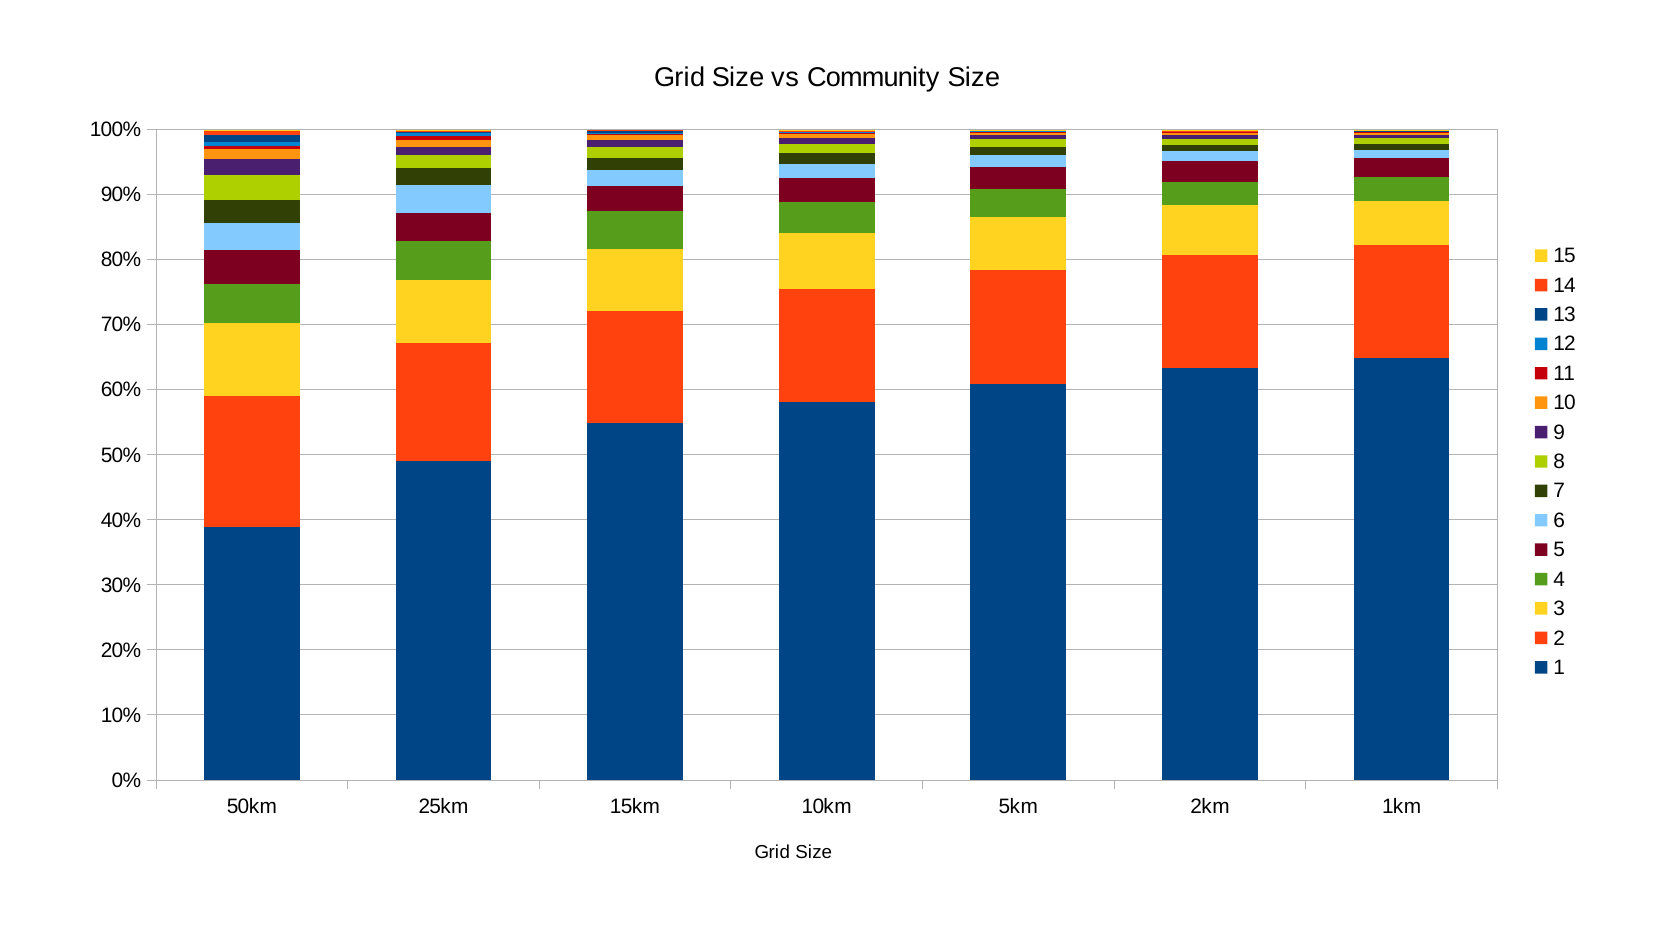

### Chart: Grid Size vs Community Size
| Category | 1 | 2 | 3 | 4 | 5 | 6 | 7 | 8 | 9 | 10 | 11 | 12 | 13 | 14 | 15 |
|---|---|---|---|---|---|---|---|---|---|---|---|---|---|---|---|
| 50km | 293.0 | 152.0 | 85.0 | 45.0 | 40.0 | 31.0 | 27.0 | 28.0 | 19.0 | 12.0 | 3.0 | 5.0 | 8.0 | 5.0 | 1.0 |
| 25km | 642.0 | 238.0 | 127.0 | 78.0 | 58.0 | 55.0 | 34.0 | 27.0 | 16.0 | 14.0 | 9.0 | 5.0 | 3.0 | 3.0 | 1.0 |
| 15km | 1018.0 | 322.0 | 177.0 | 106.0 | 71.0 | 48.0 | 34.0 | 30.0 | 21.0 | 13.0 | 4.0 | 4.0 | 5.0 | 3.0 | None |
| 10km | 1336.0 | 400.0 | 198.0 | 108.0 | 86.0 | 50.0 | 37.0 | 34.0 | 20.0 | 15.0 | 3.0 | 4.0 | 2.0 | 2.0 | 4.0 |
| 5km | 1798.0 | 515.0 | 239.0 | 130.0 | 99.0 | 54.0 | 34.0 | 38.0 | 17.0 | 12.0 | 1.0 | 5.0 | 4.0 | 1.0 | 2.0 |
| 2km | 2267.0 | 624.0 | 274.0 | 128.0 | 113.0 | 55.0 | 35.0 | 35.0 | 21.0 | 15.0 | 1.0 | 3.0 | 1.0 | 2.0 | 6.0 |
| 1km | 2560.0 | 680.0 | 271.0 | 144.0 | 112.0 | 53.0 | 35.0 | 36.0 | 21.0 | 14.0 | 1.0 | 6.0 | 1.0 | 5.0 | 2.0 |